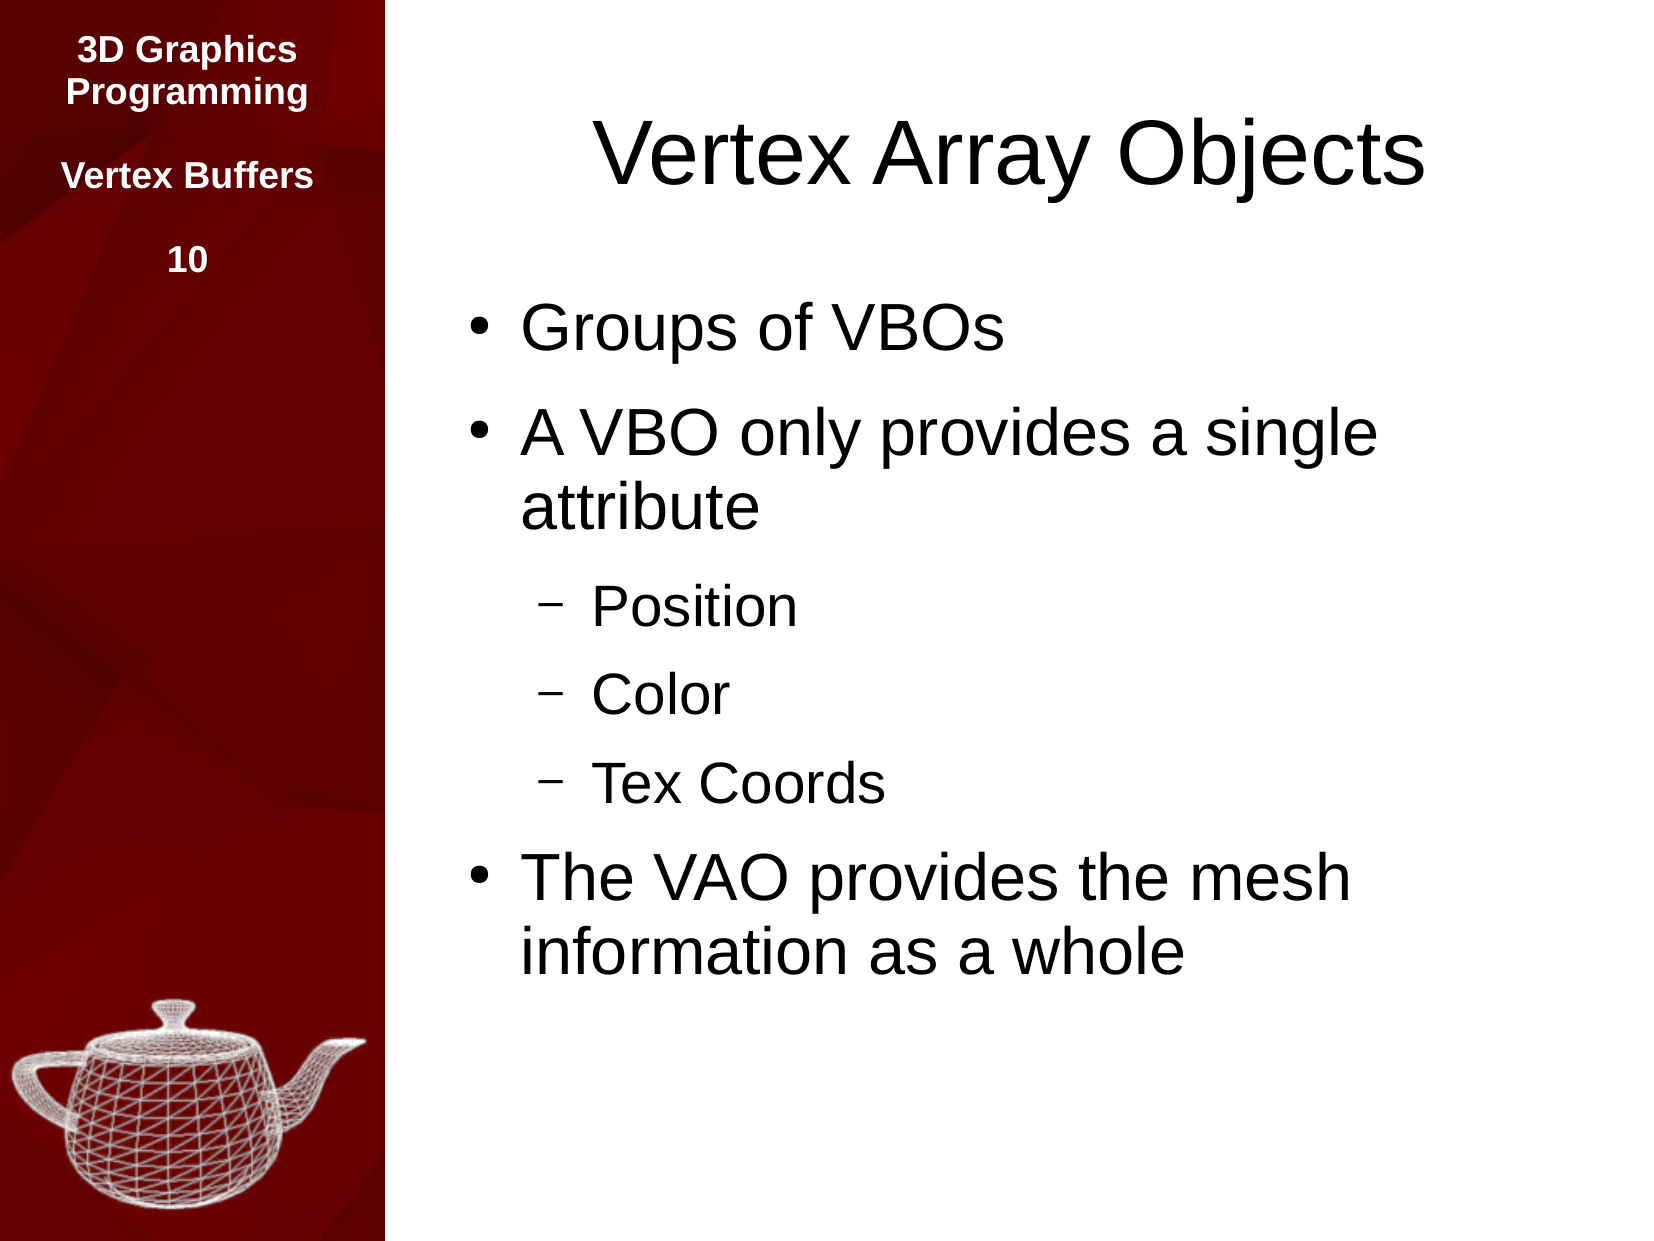

# Vertex Array Objects
Groups of VBOs
A VBO only provides a single attribute
Position
Color
Tex Coords
The VAO provides the mesh information as a whole